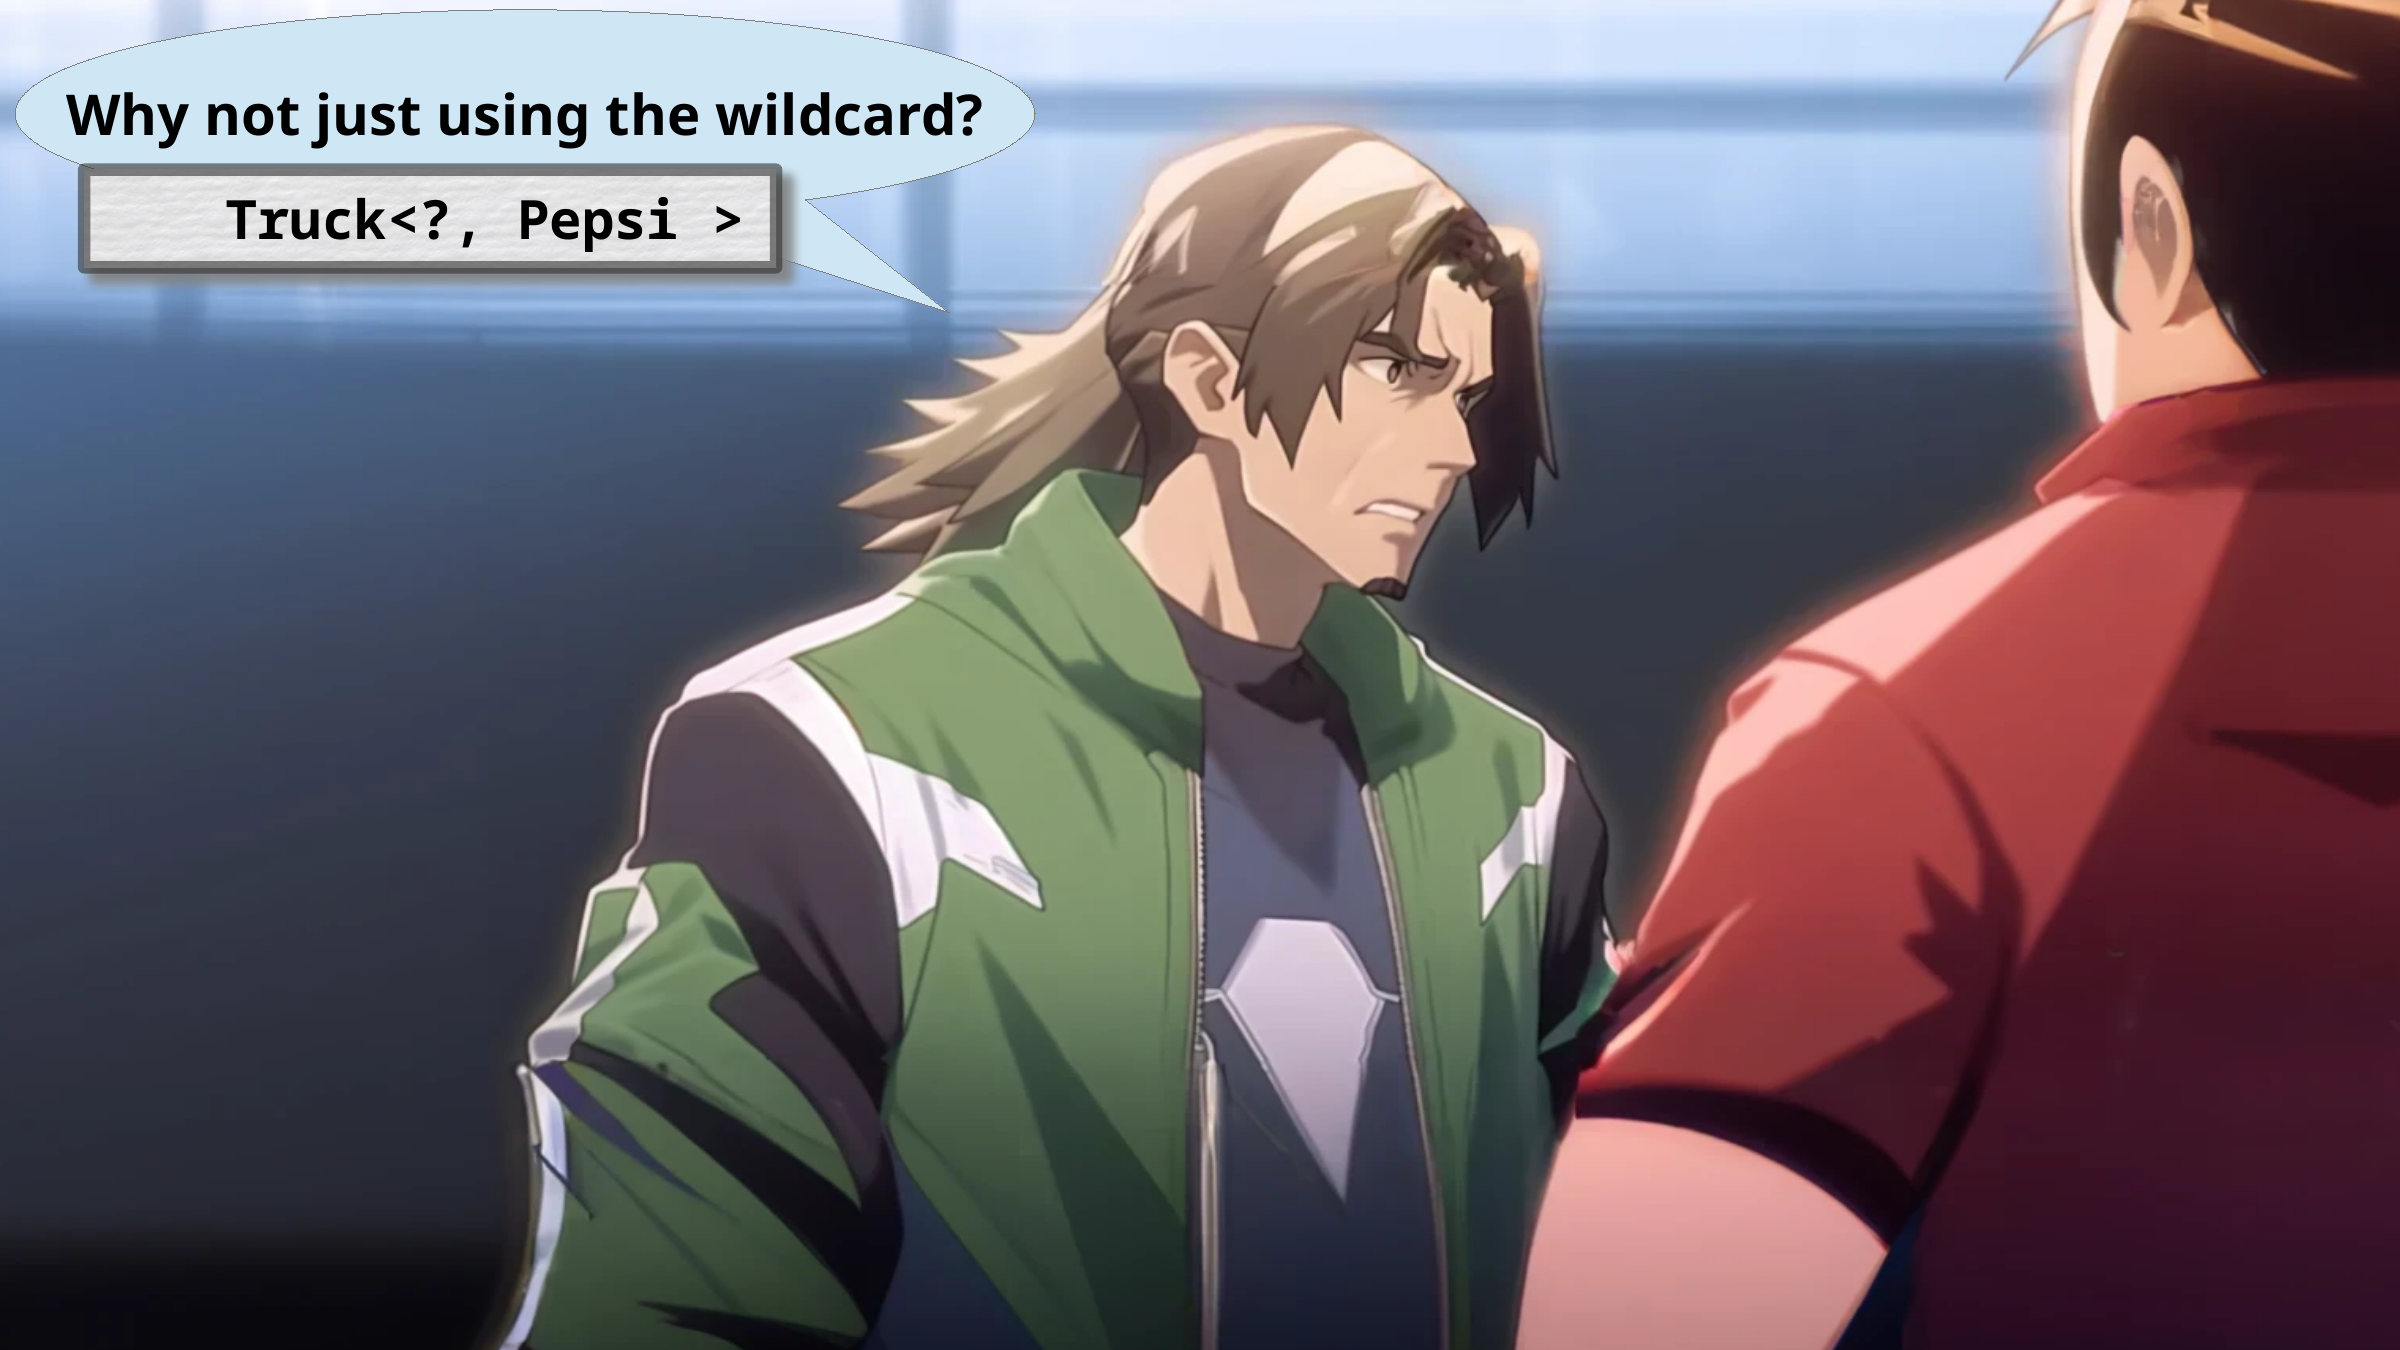

Why not just using the wildcard?
 Truck<?, Pepsi >